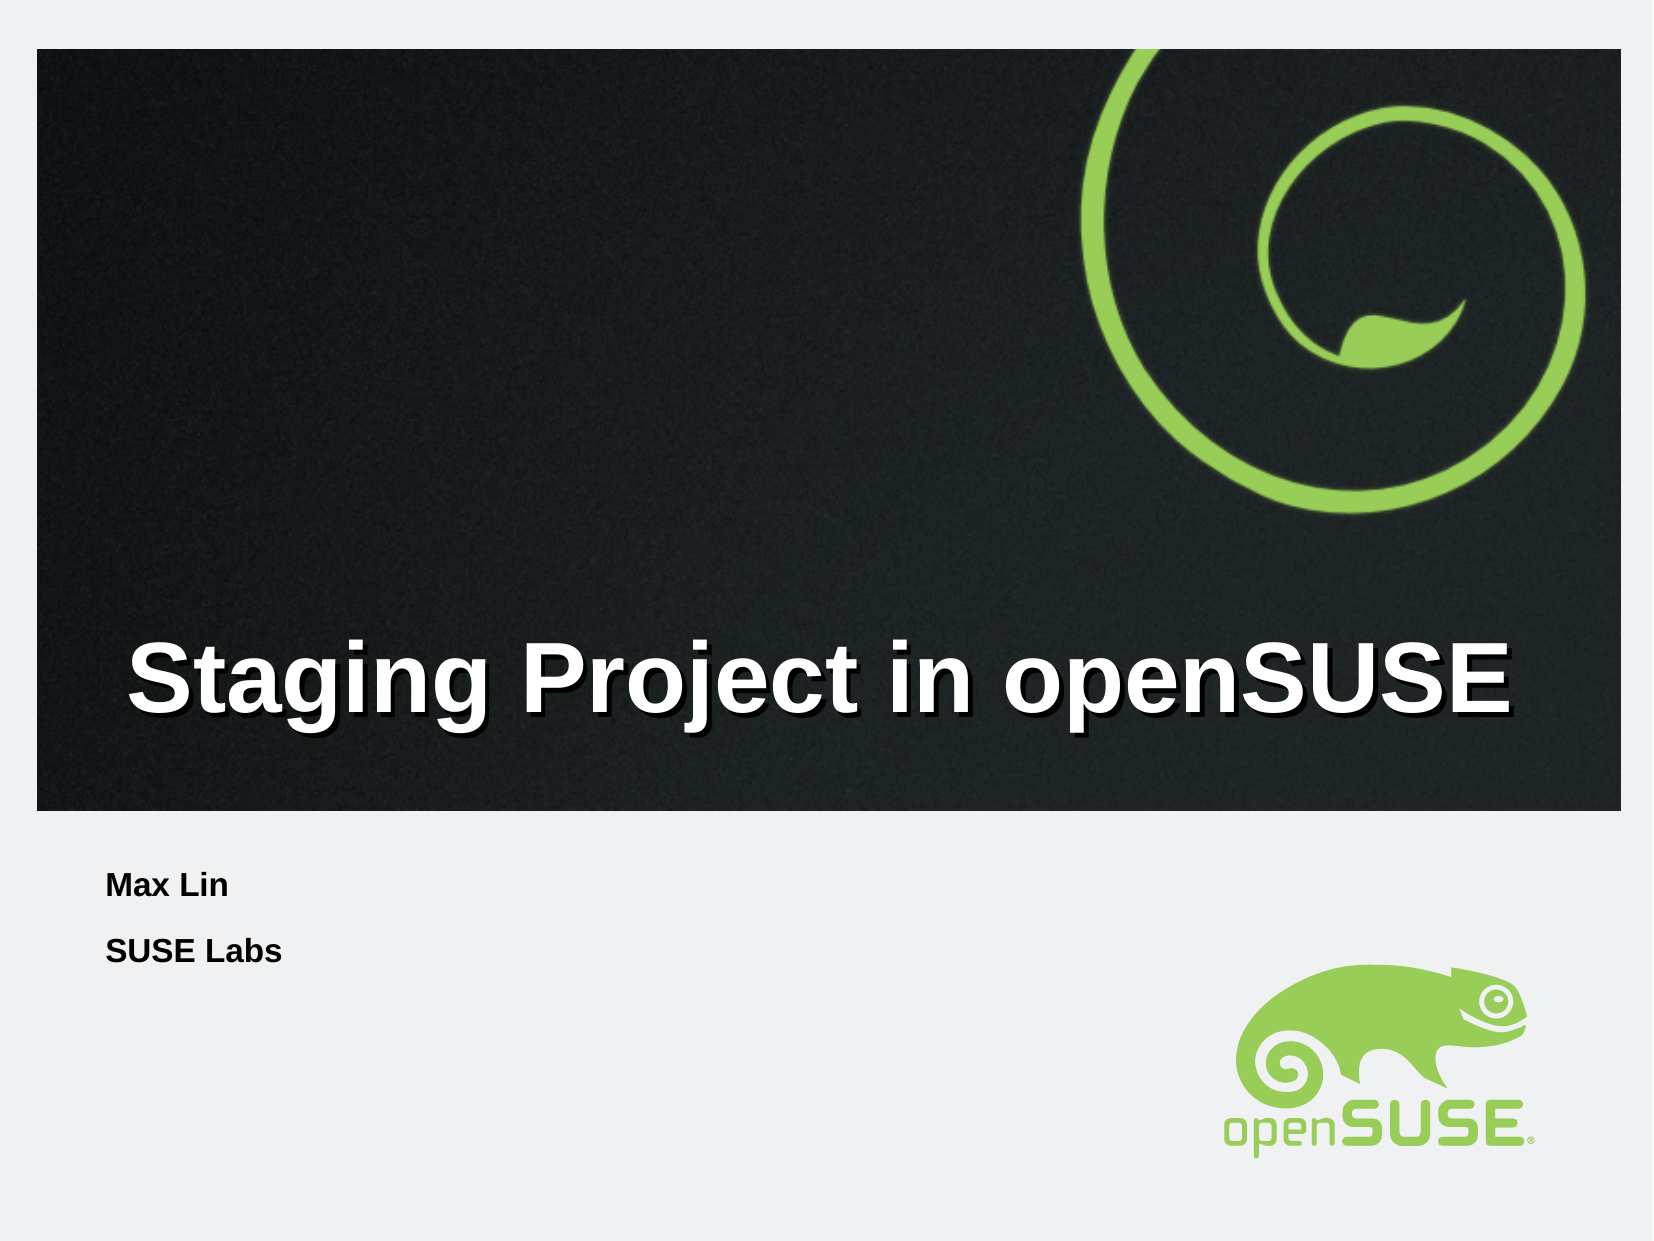

# Staging Project in openSUSE
Max Lin
SUSE Labs
1